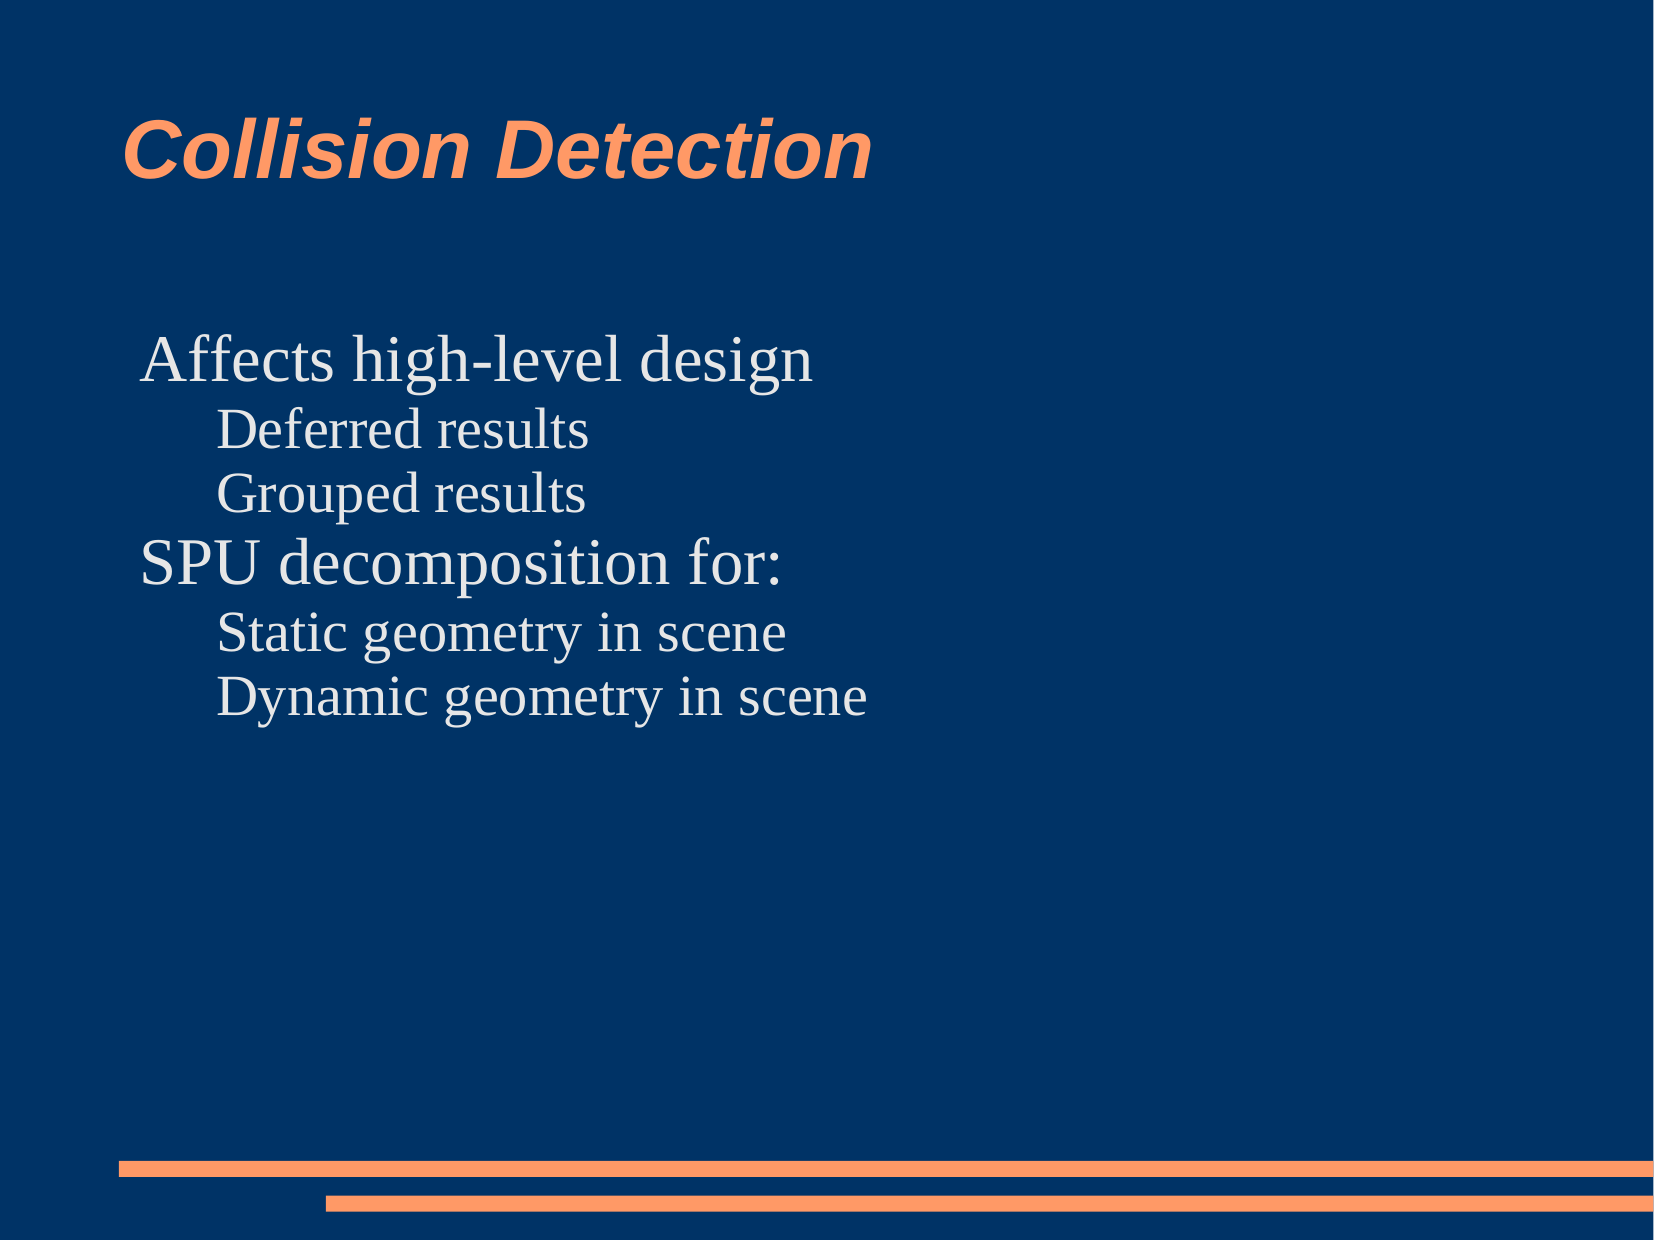

# Collision Detection
Affects high-level design
Deferred results
Grouped results
SPU decomposition for:
Static geometry in scene
Dynamic geometry in scene